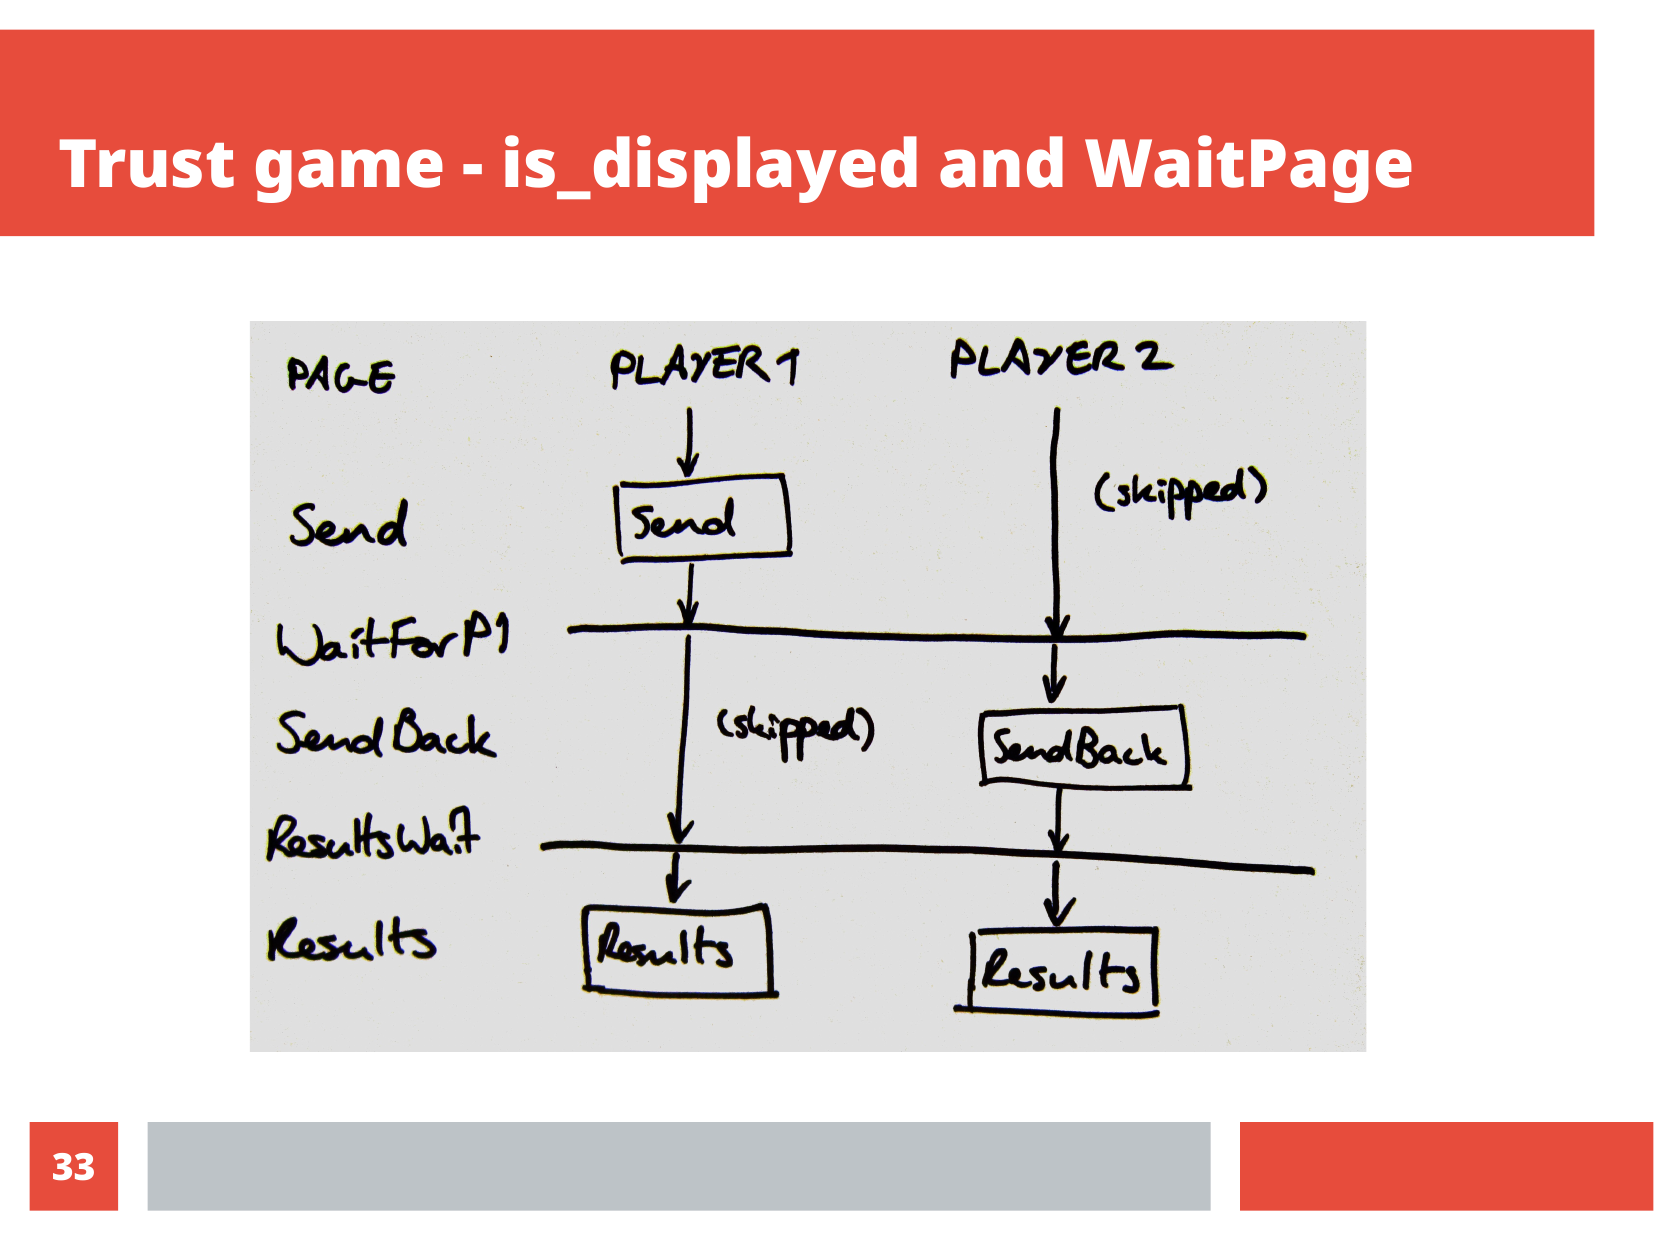

# Trust game - is_displayed and WaitPage
33